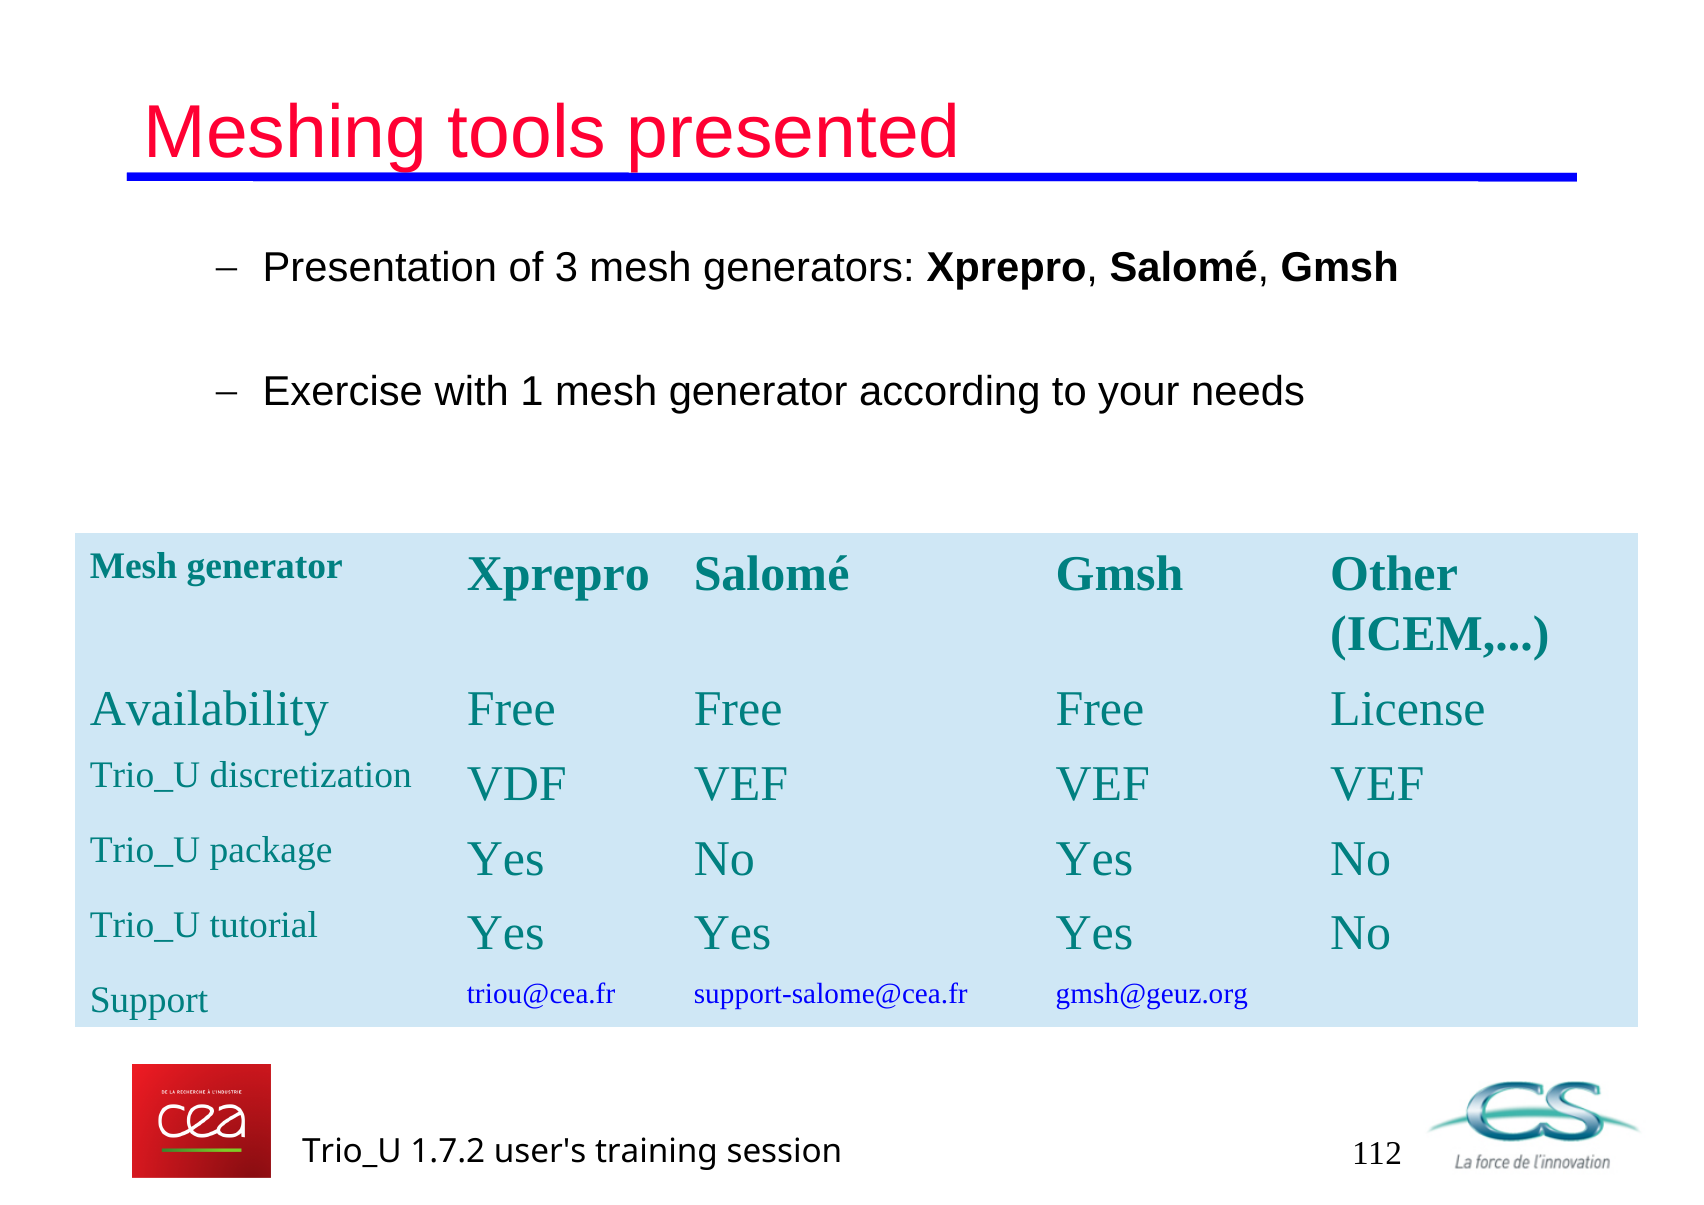

# Meshing tools presented
Presentation of 3 mesh generators: Xprepro, Salomé, Gmsh
Exercise with 1 mesh generator according to your needs
| Mesh generator | Xprepro | Salomé | Gmsh | Other (ICEM,...) |
| --- | --- | --- | --- | --- |
| Availability | Free | Free | Free | License |
| Trio\_U discretization | VDF | VEF | VEF | VEF |
| Trio\_U package | Yes | No | Yes | No |
| Trio\_U tutorial | Yes | Yes | Yes | No |
| Support | triou@cea.fr | support-salome@cea.fr | gmsh@geuz.org | |
Trio_U 1.7.2 user's training session
112